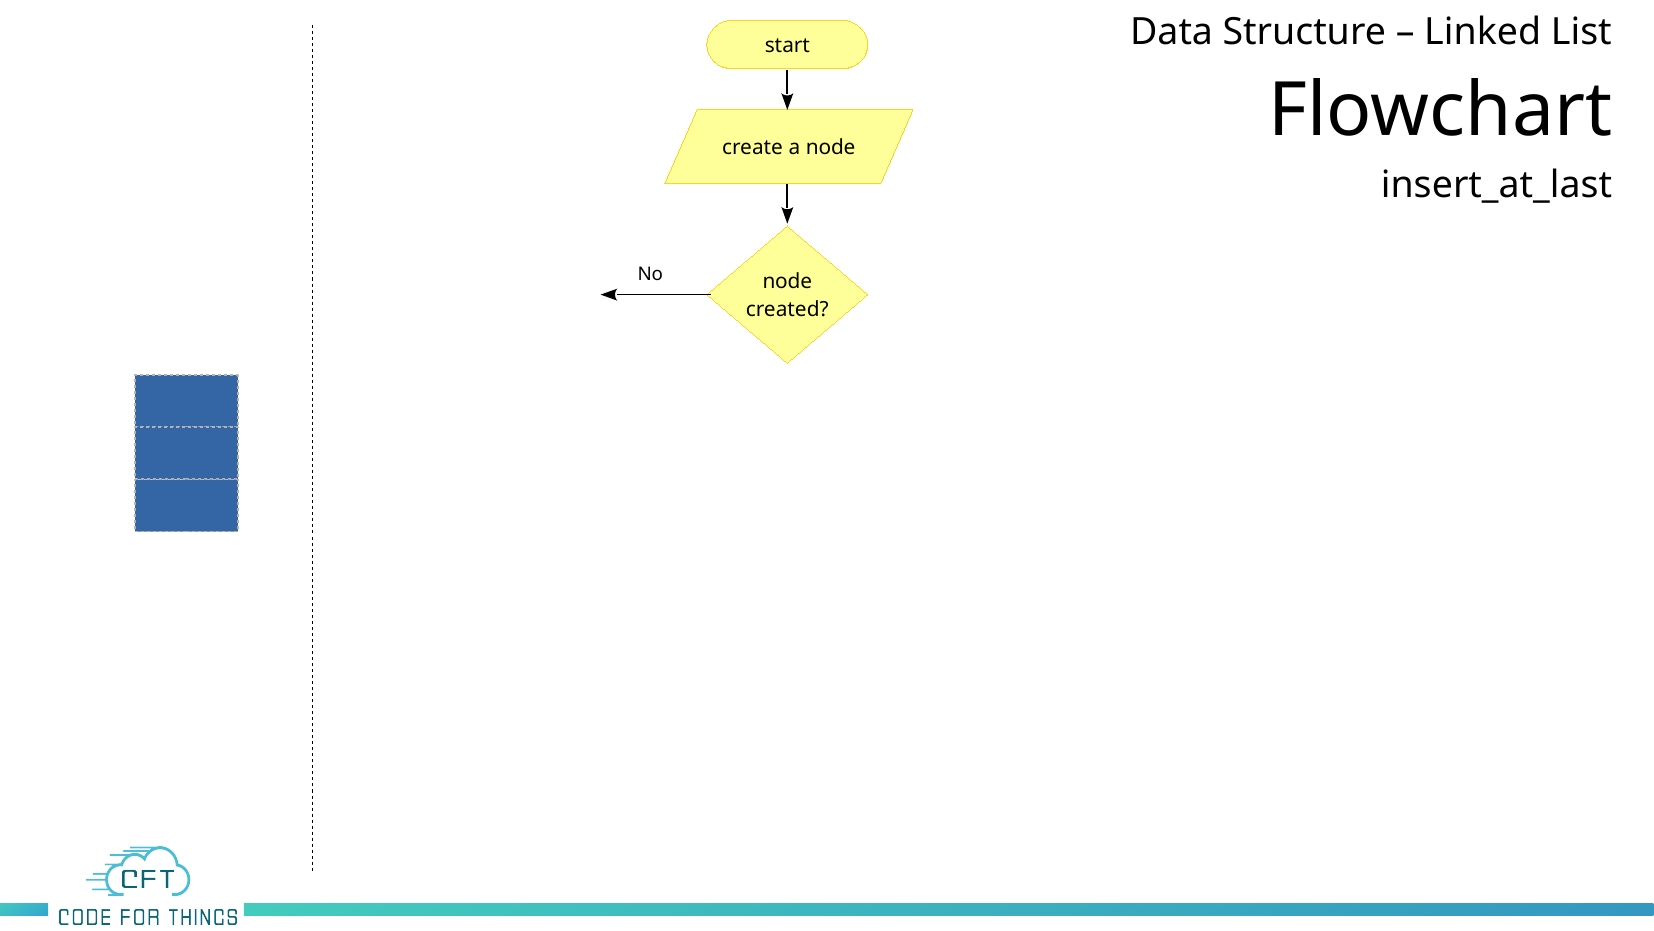

# Data Structure – Linked List Flowchart insert_at_last
start
create a node
node
created?
No